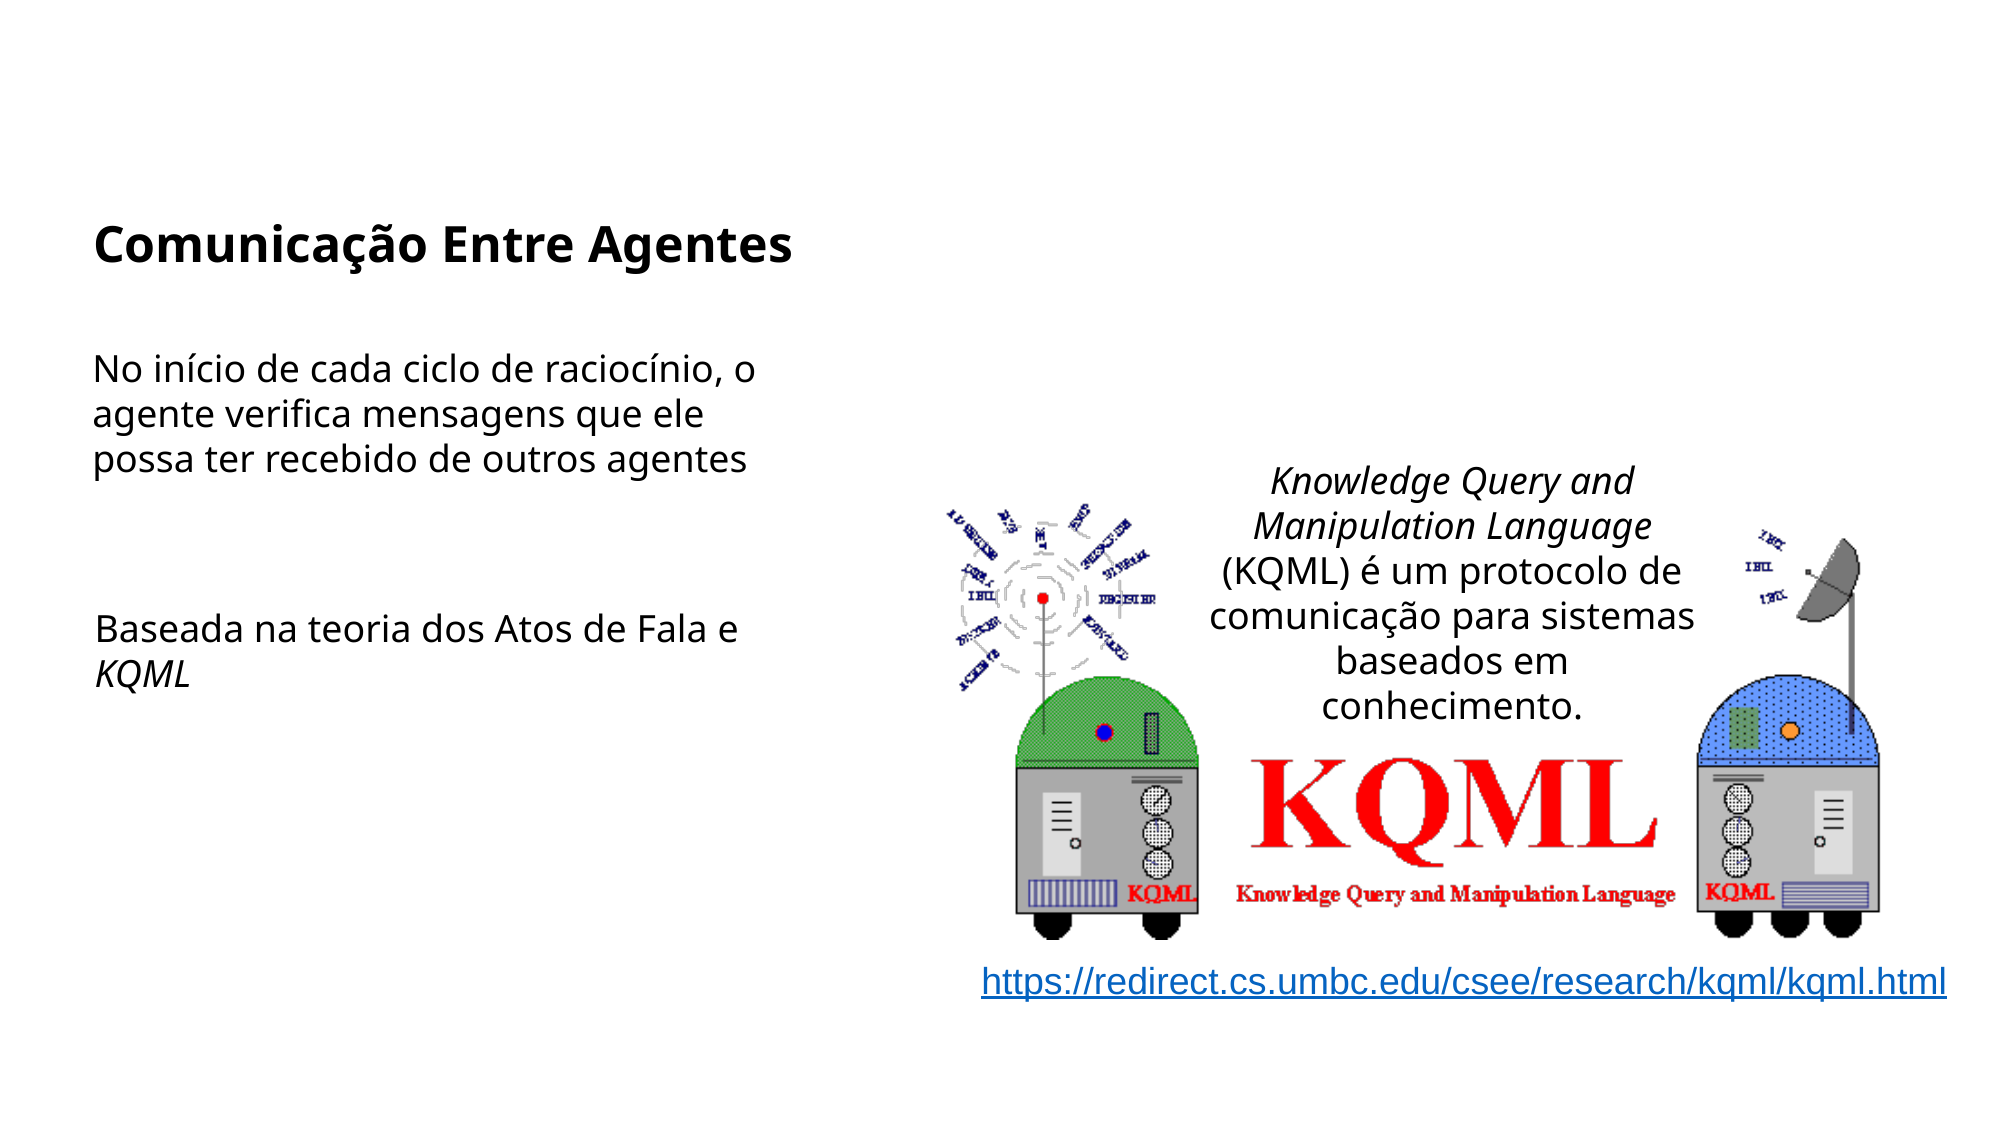

Jason Framework: Communication
Comunicação Entre Agentes
No início de cada ciclo de raciocínio, o agente verifica mensagens que ele possa ter recebido de outros agentes
Knowledge Query and Manipulation Language (KQML) é um protocolo de comunicação para sistemas baseados em conhecimento.
Baseada na teoria dos Atos de Fala e KQML
https://redirect.cs.umbc.edu/csee/research/kqml/kqml.html